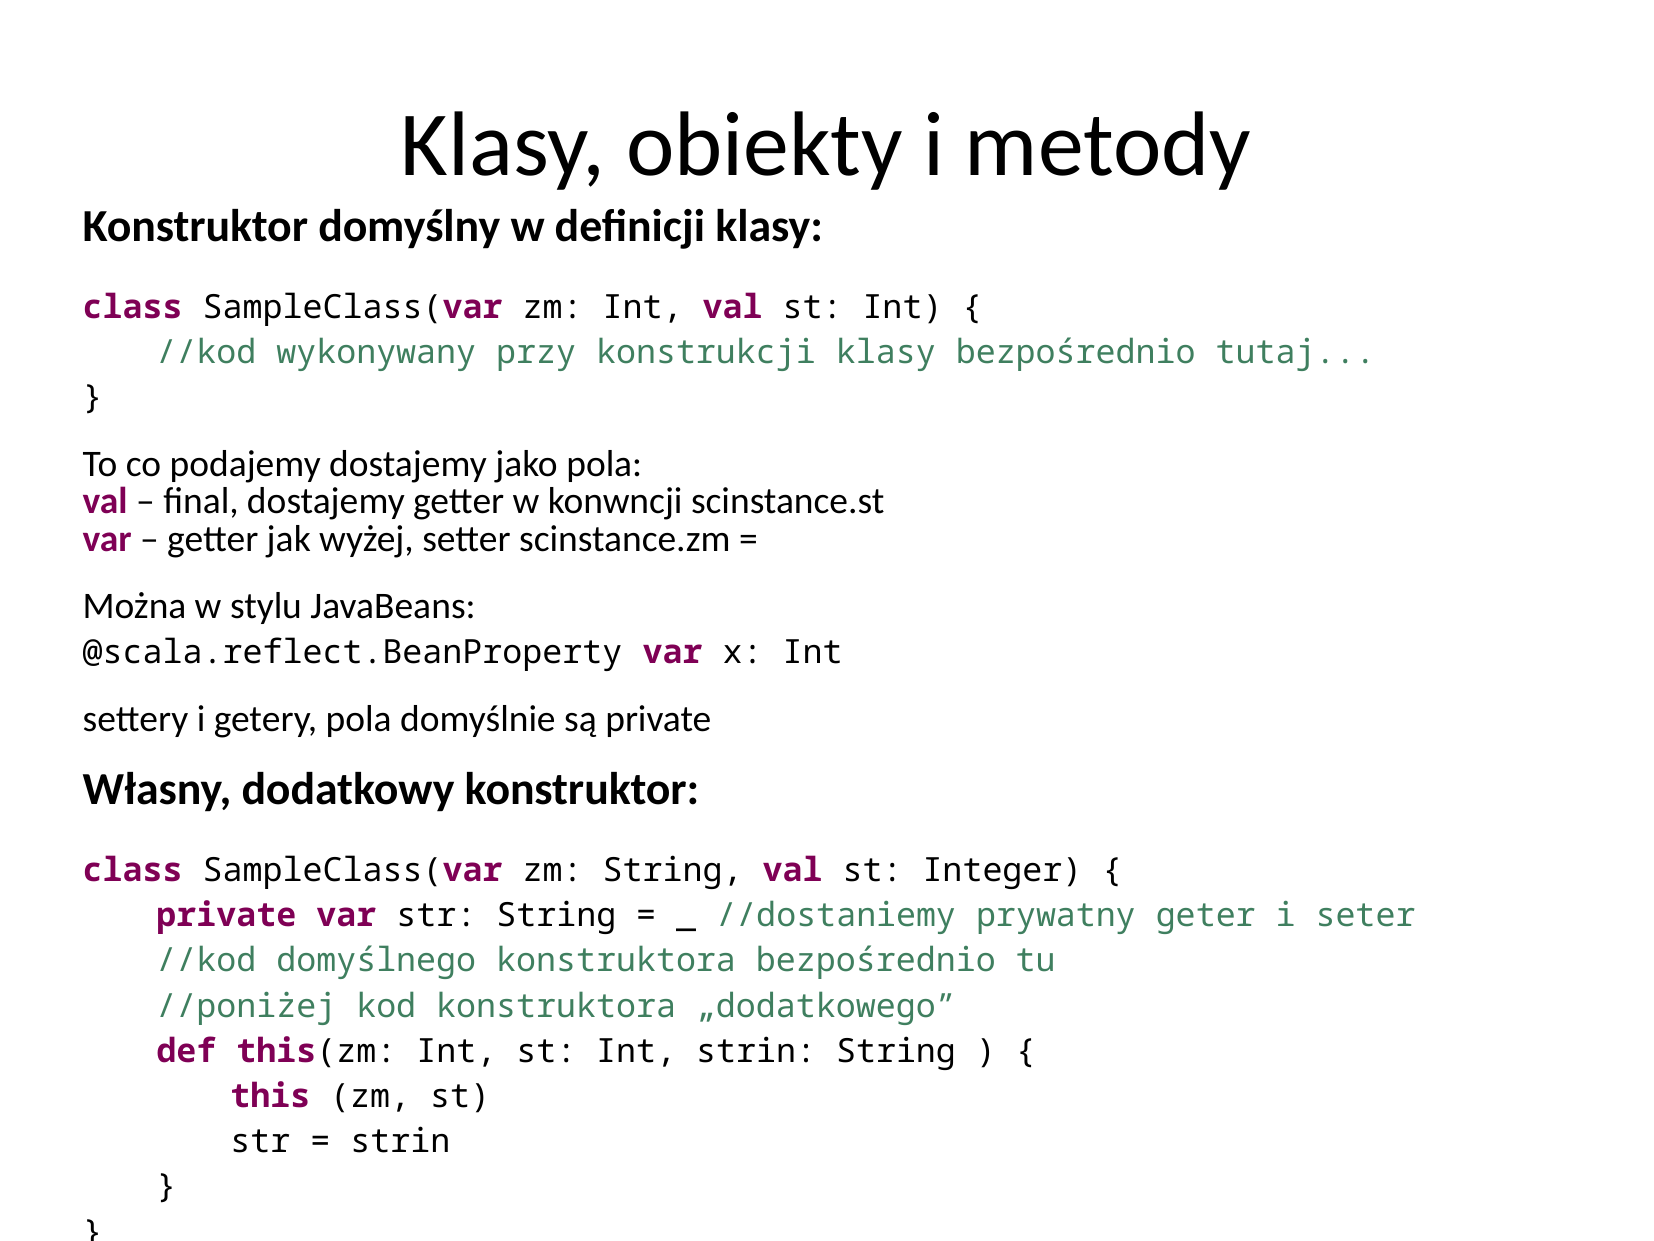

# Klasy, obiekty i metody
Konstruktor domyślny w definicji klasy:
class SampleClass(var zm: Int, val st: Int) {
	//kod wykonywany przy konstrukcji klasy bezpośrednio tutaj...
}
To co podajemy dostajemy jako pola:
val – final, dostajemy getter w konwncji scinstance.st
var – getter jak wyżej, setter scinstance.zm =
Można w stylu JavaBeans:
@scala.reflect.BeanProperty var x: Int
settery i getery, pola domyślnie są private
Własny, dodatkowy konstruktor:
class SampleClass(var zm: String, val st: Integer) {
	private var str: String = _ //dostaniemy prywatny geter i seter
	//kod domyślnego konstruktora bezpośrednio tu
	//poniżej kod konstruktora „dodatkowego”
	def this(zm: Int, st: Int, strin: String ) {
		this (zm, st)
		str = strin
	}
}